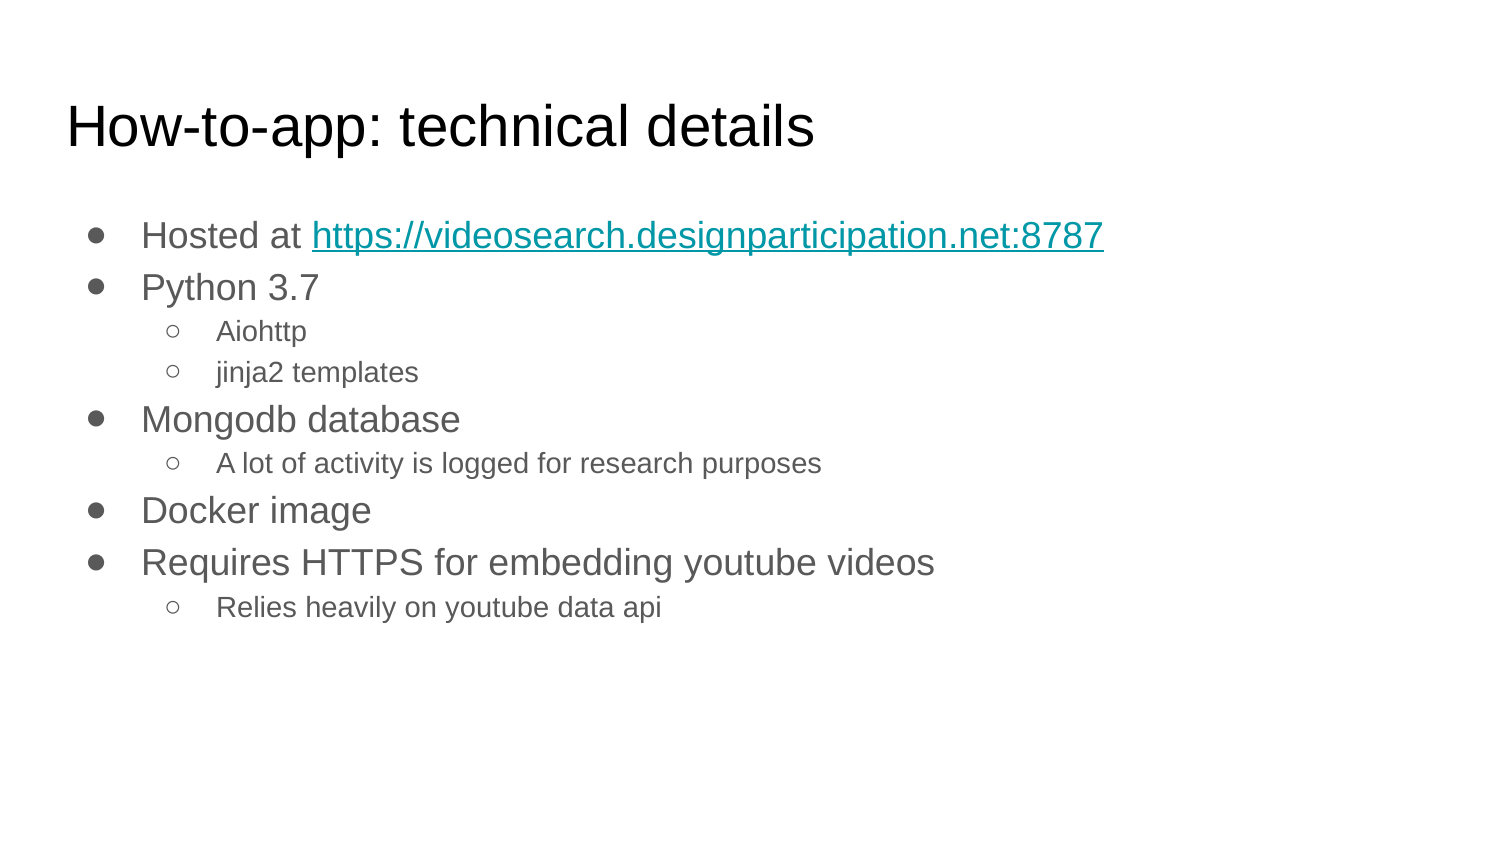

# How-to-app: technical details
Hosted at https://videosearch.designparticipation.net:8787
Python 3.7
Aiohttp
jinja2 templates
Mongodb database
A lot of activity is logged for research purposes
Docker image
Requires HTTPS for embedding youtube videos
Relies heavily on youtube data api